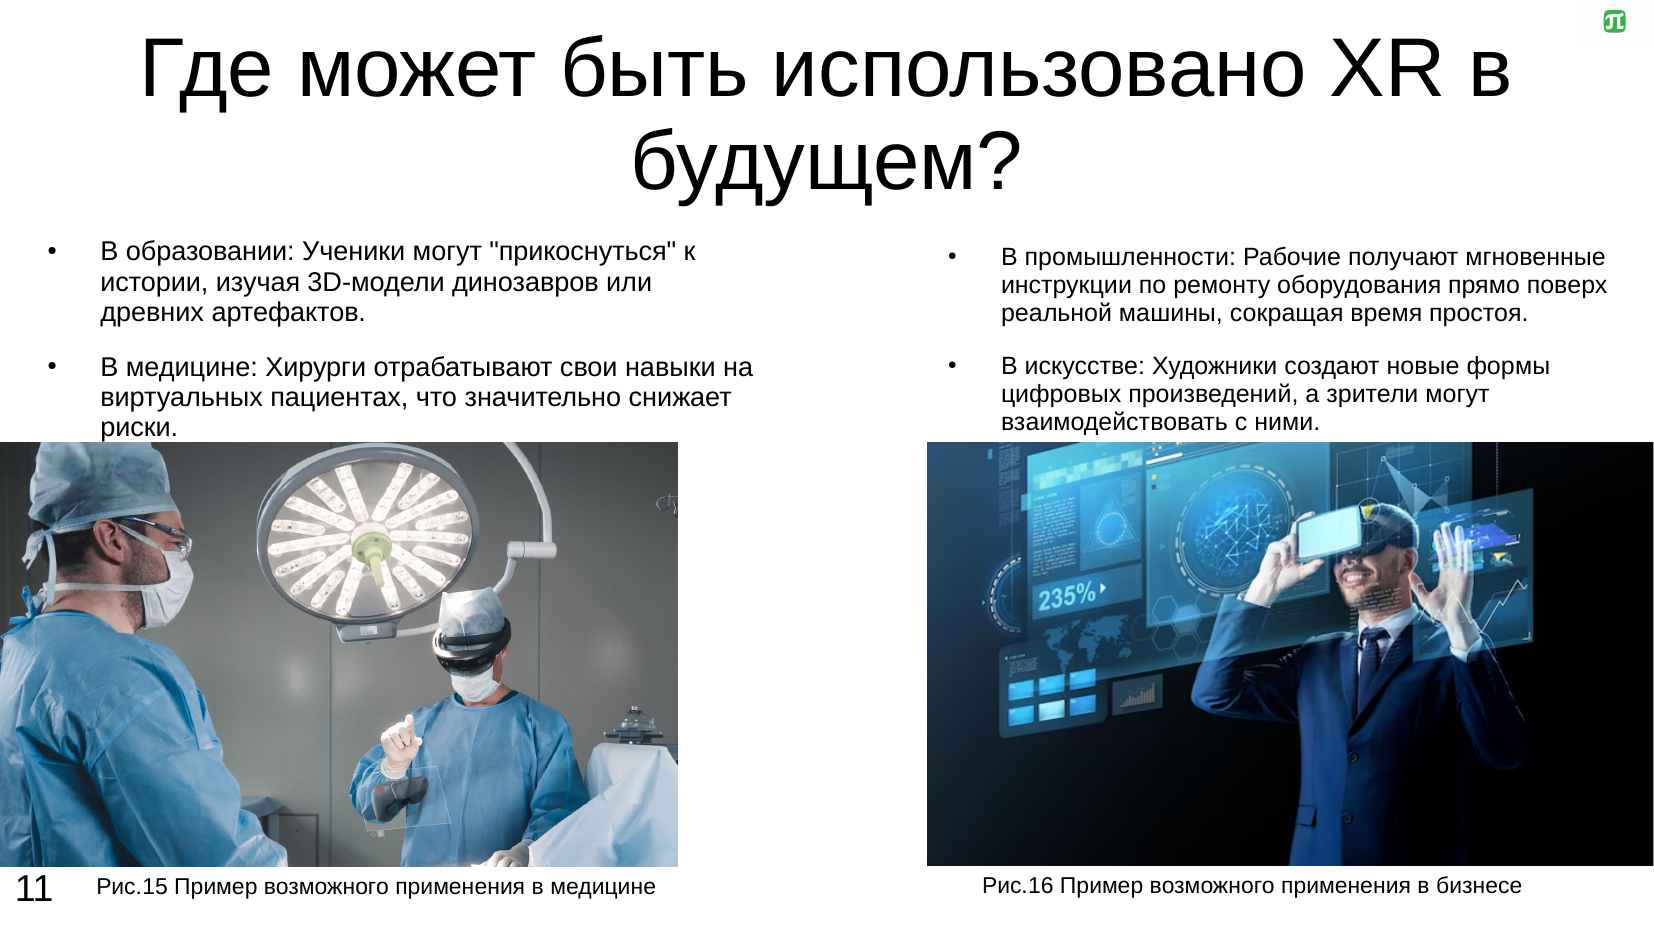

# Где может быть использовано XR в будущем?
В промышленности: Рабочие получают мгновенные инструкции по ремонту оборудования прямо поверх реальной машины, сокращая время простоя.
В искусстве: Художники создают новые формы цифровых произведений, а зрители могут взаимодействовать с ними.
В образовании: Ученики могут "прикоснуться" к истории, изучая 3D-модели динозавров или древних артефактов.
В медицине: Хирурги отрабатывают свои навыки на виртуальных пациентах, что значительно снижает риски.
Рис.16 Пример возможного применения в бизнесе
Рис.15 Пример возможного применения в медицине